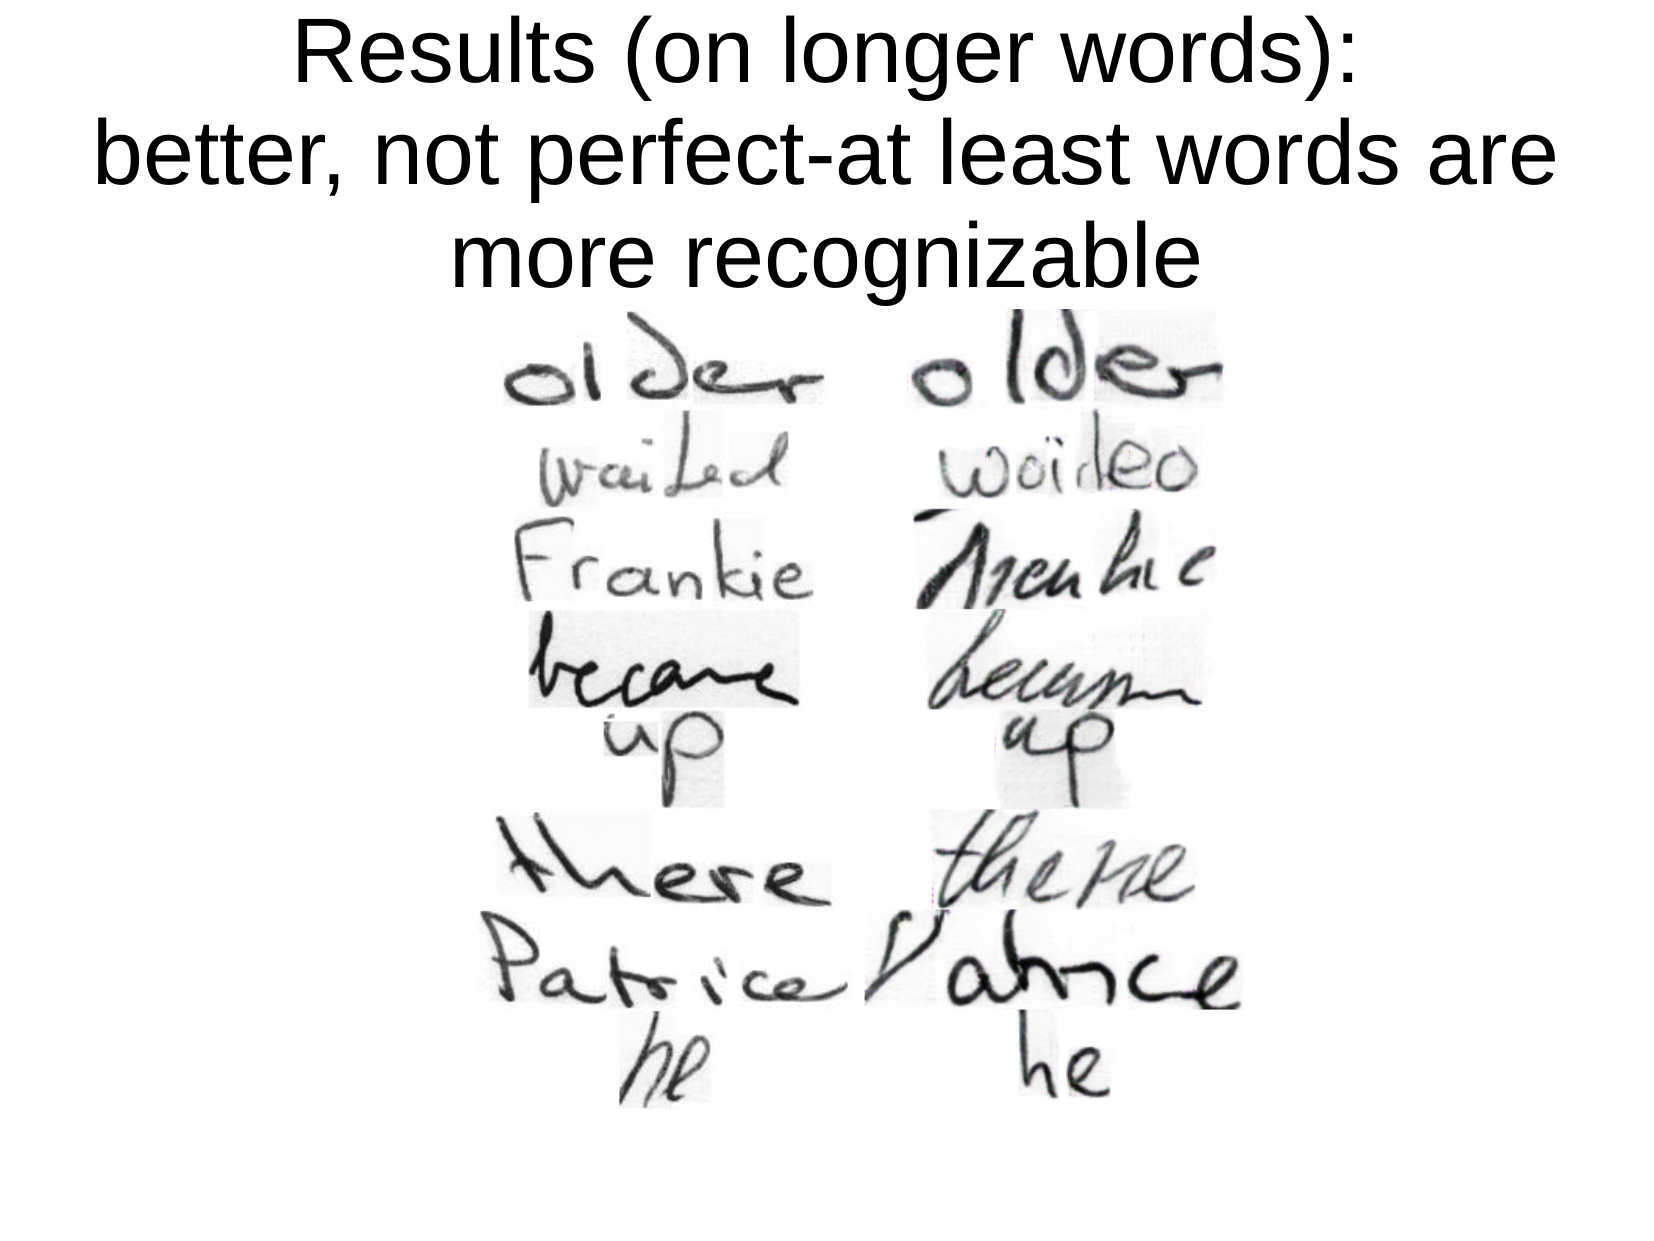

# Results (on longer words): better, not perfect-at least words are more recognizable